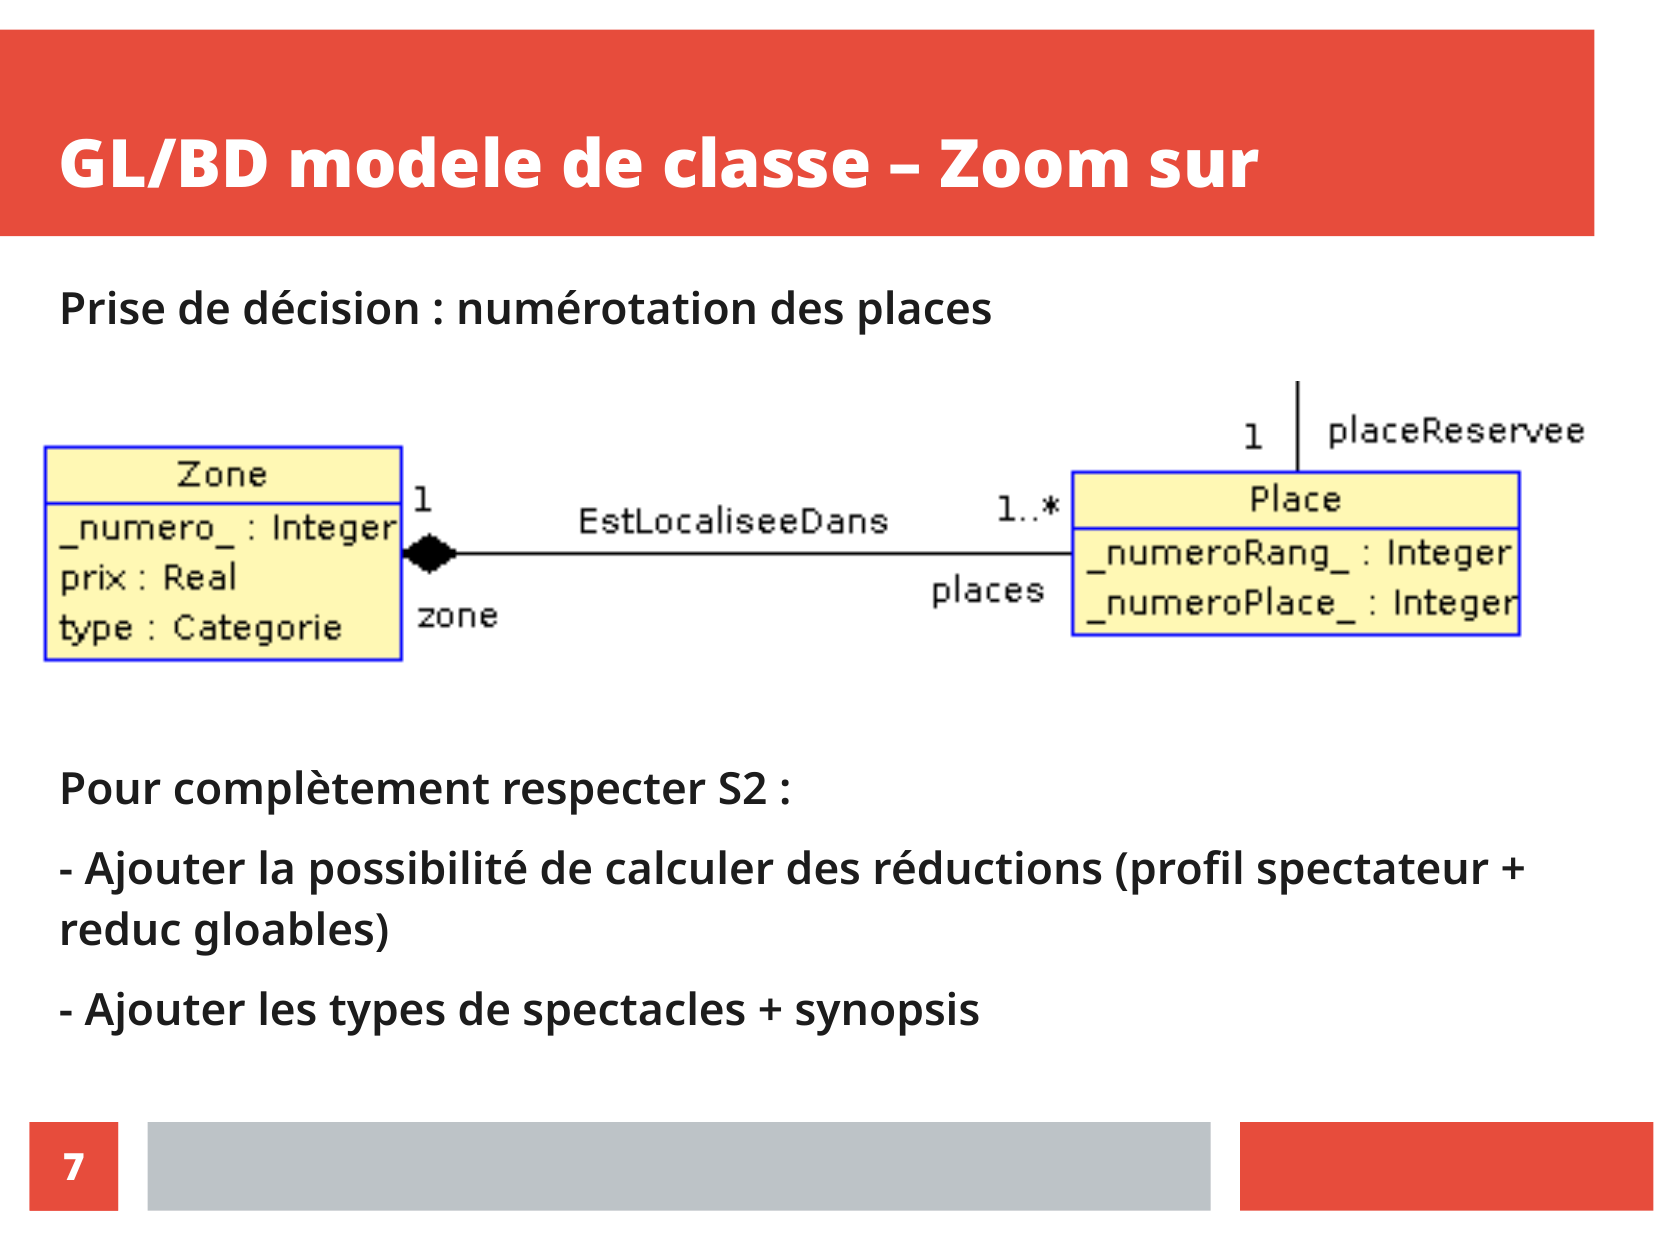

# GL/BD modele de classe – Zoom sur
Prise de décision : numérotation des places
Pour complètement respecter S2 :
- Ajouter la possibilité de calculer des réductions (profil spectateur + reduc gloables)
- Ajouter les types de spectacles + synopsis
7